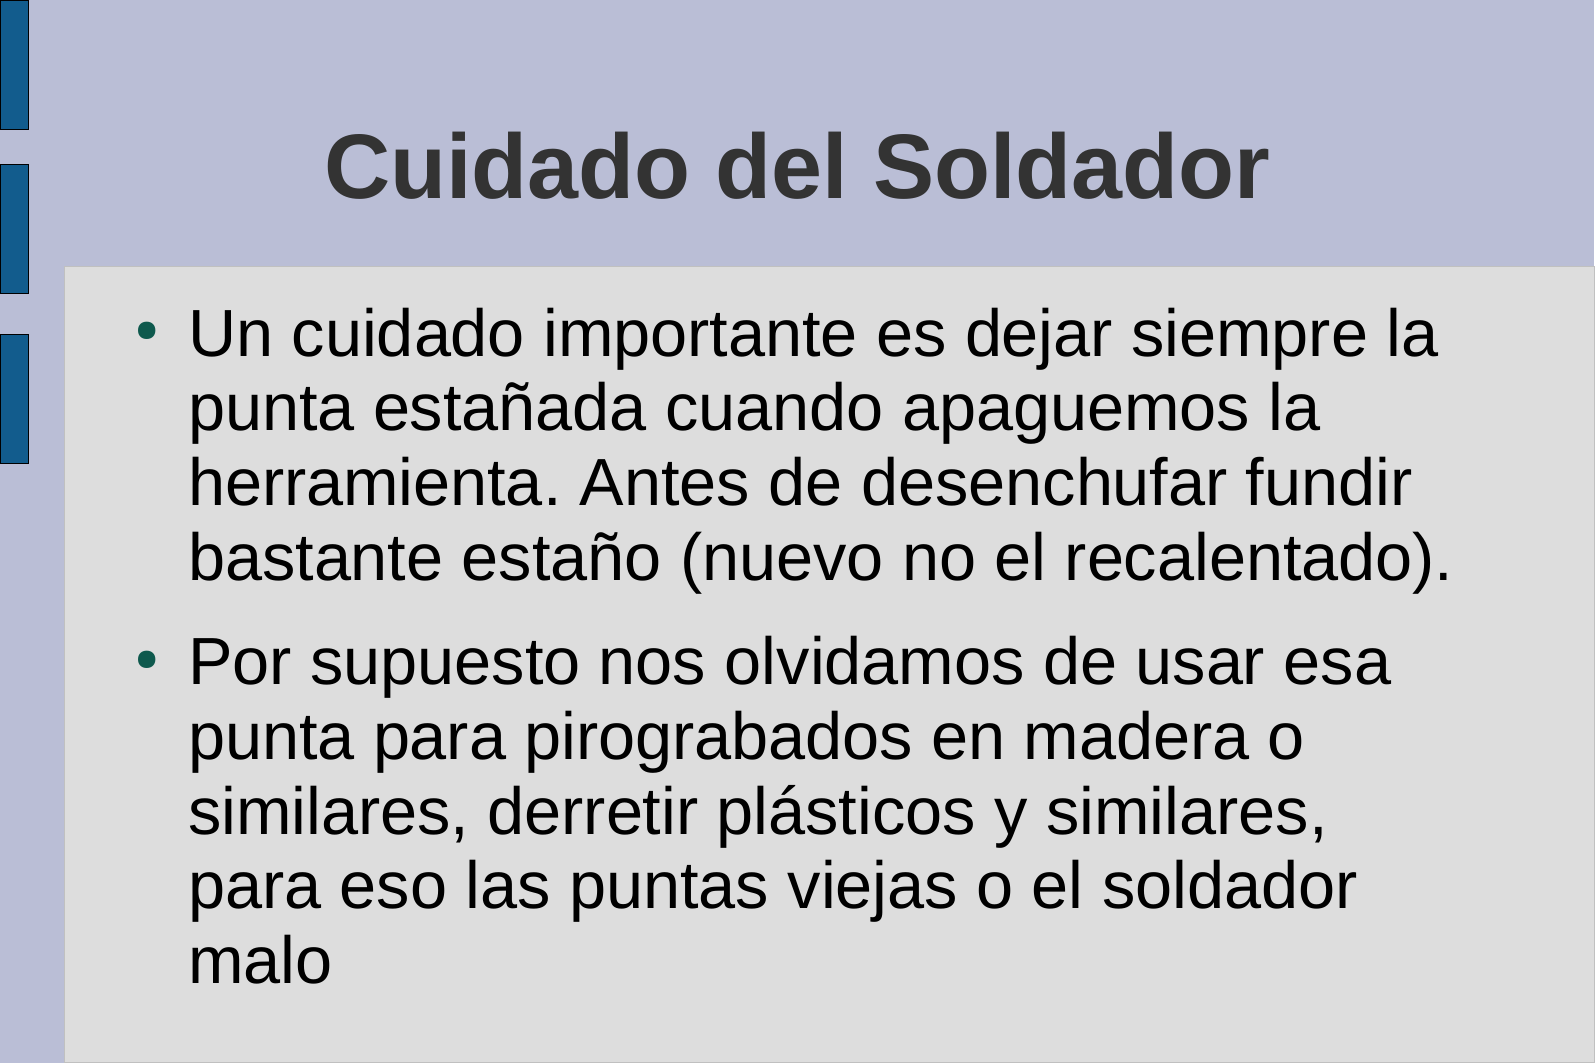

# Cuidado del Soldador
Un cuidado importante es dejar siempre la punta estañada cuando apaguemos la herramienta. Antes de desenchufar fundir bastante estaño (nuevo no el recalentado).
Por supuesto nos olvidamos de usar esa punta para pirograbados en madera o similares, derretir plásticos y similares, para eso las puntas viejas o el soldador malo